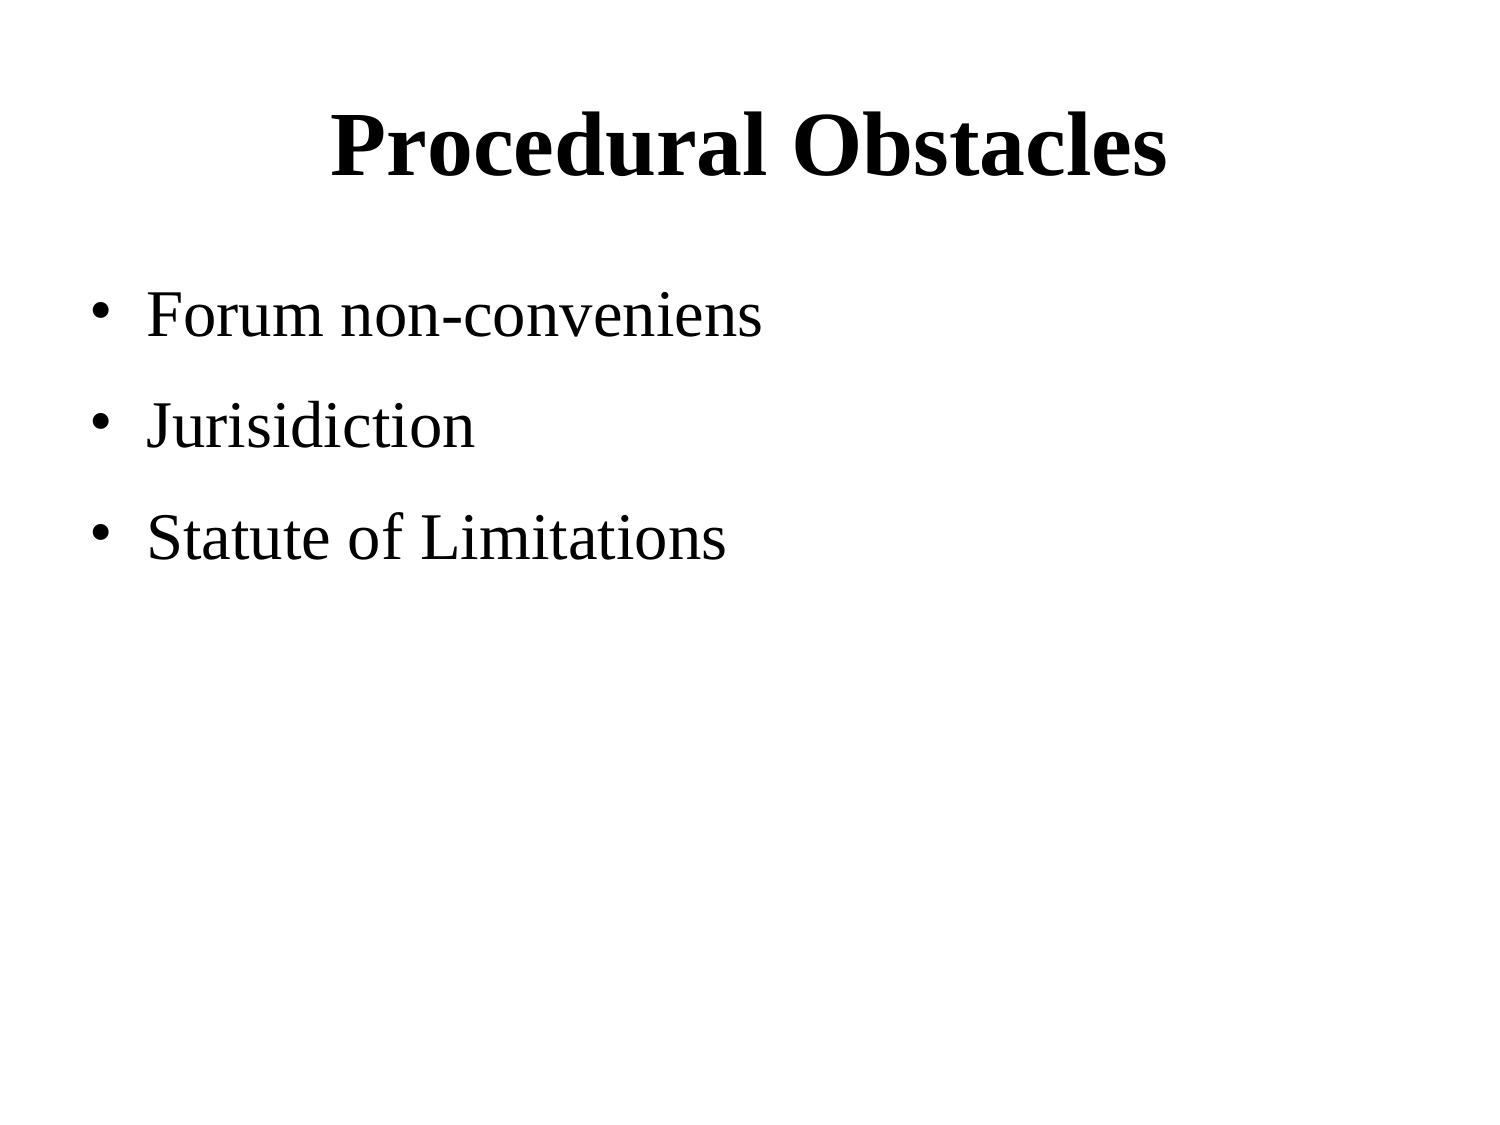

# Procedural Obstacles
Forum non-conveniens
Jurisidiction
Statute of Limitations